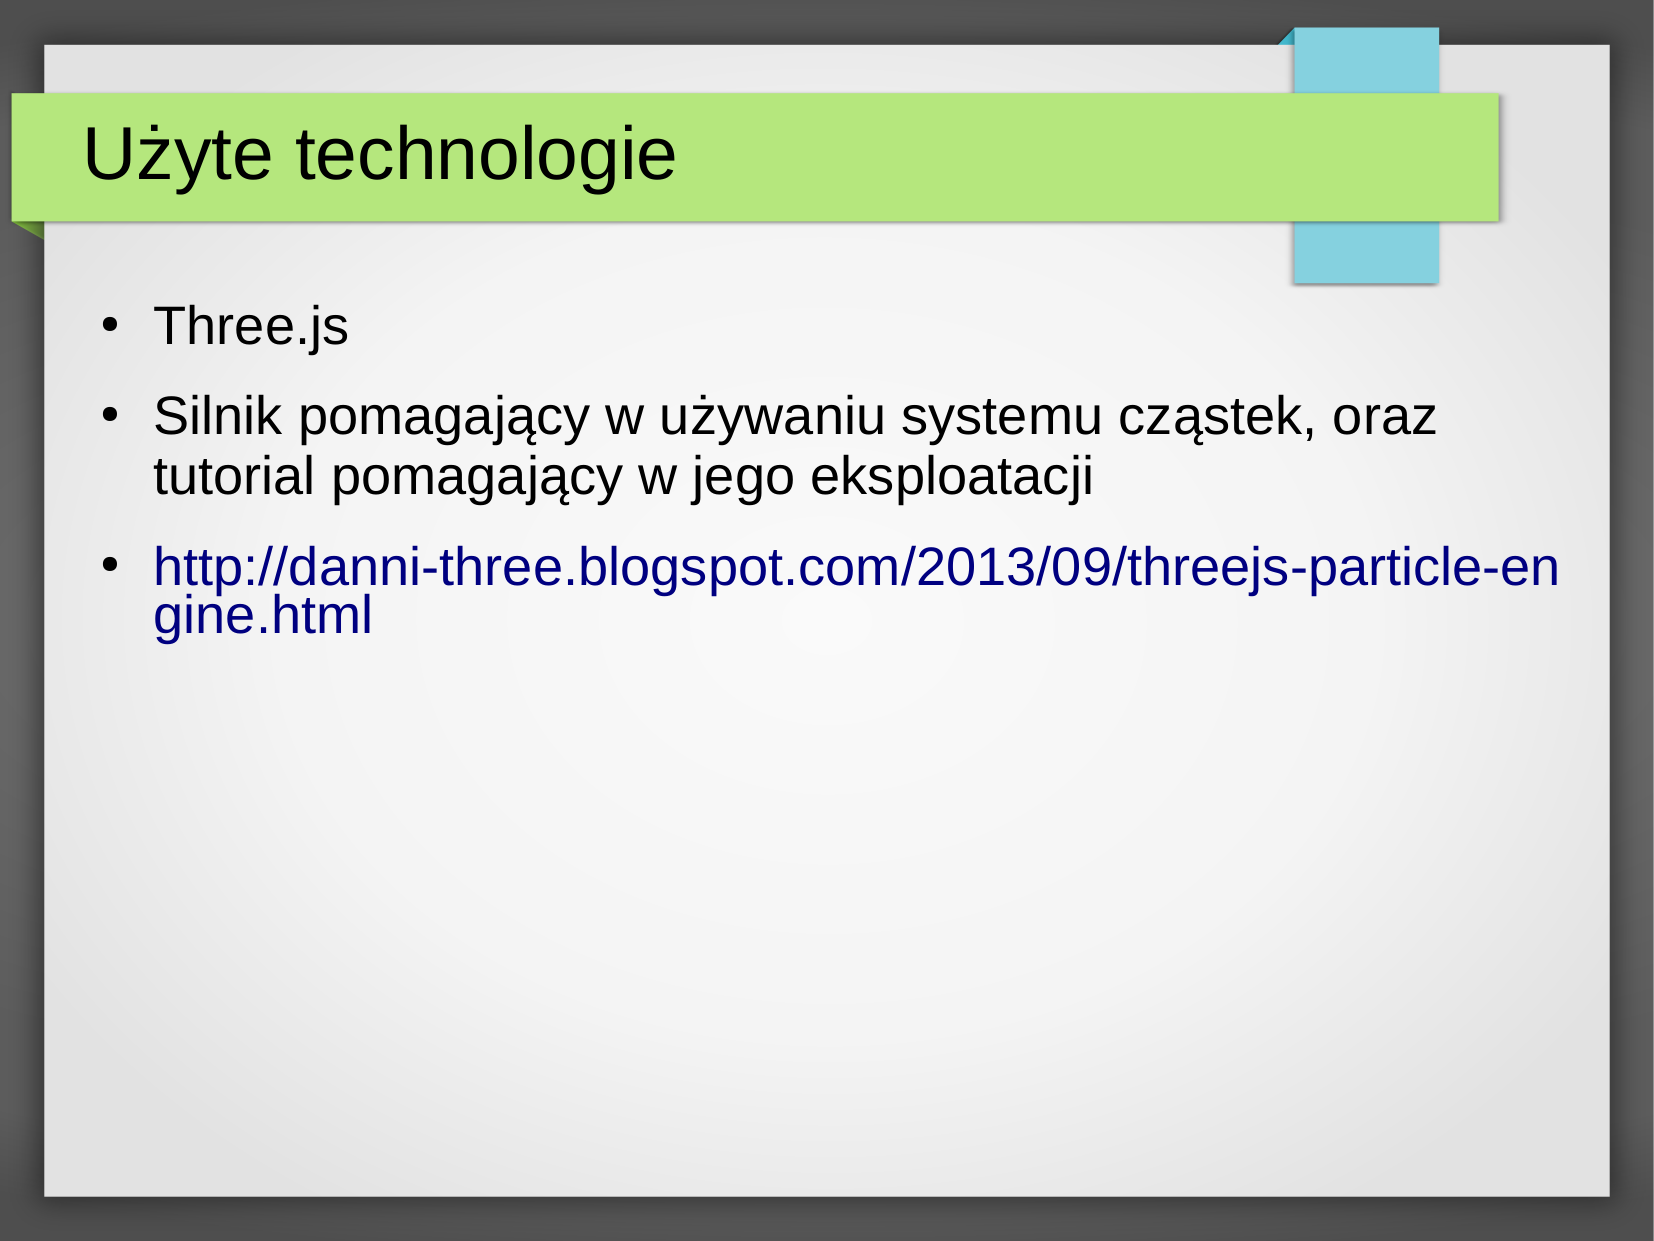

# Użyte technologie
Three.js
Silnik pomagający w używaniu systemu cząstek, oraz tutorial pomagający w jego eksploatacji
http://danni-three.blogspot.com/2013/09/threejs-particle-engine.html